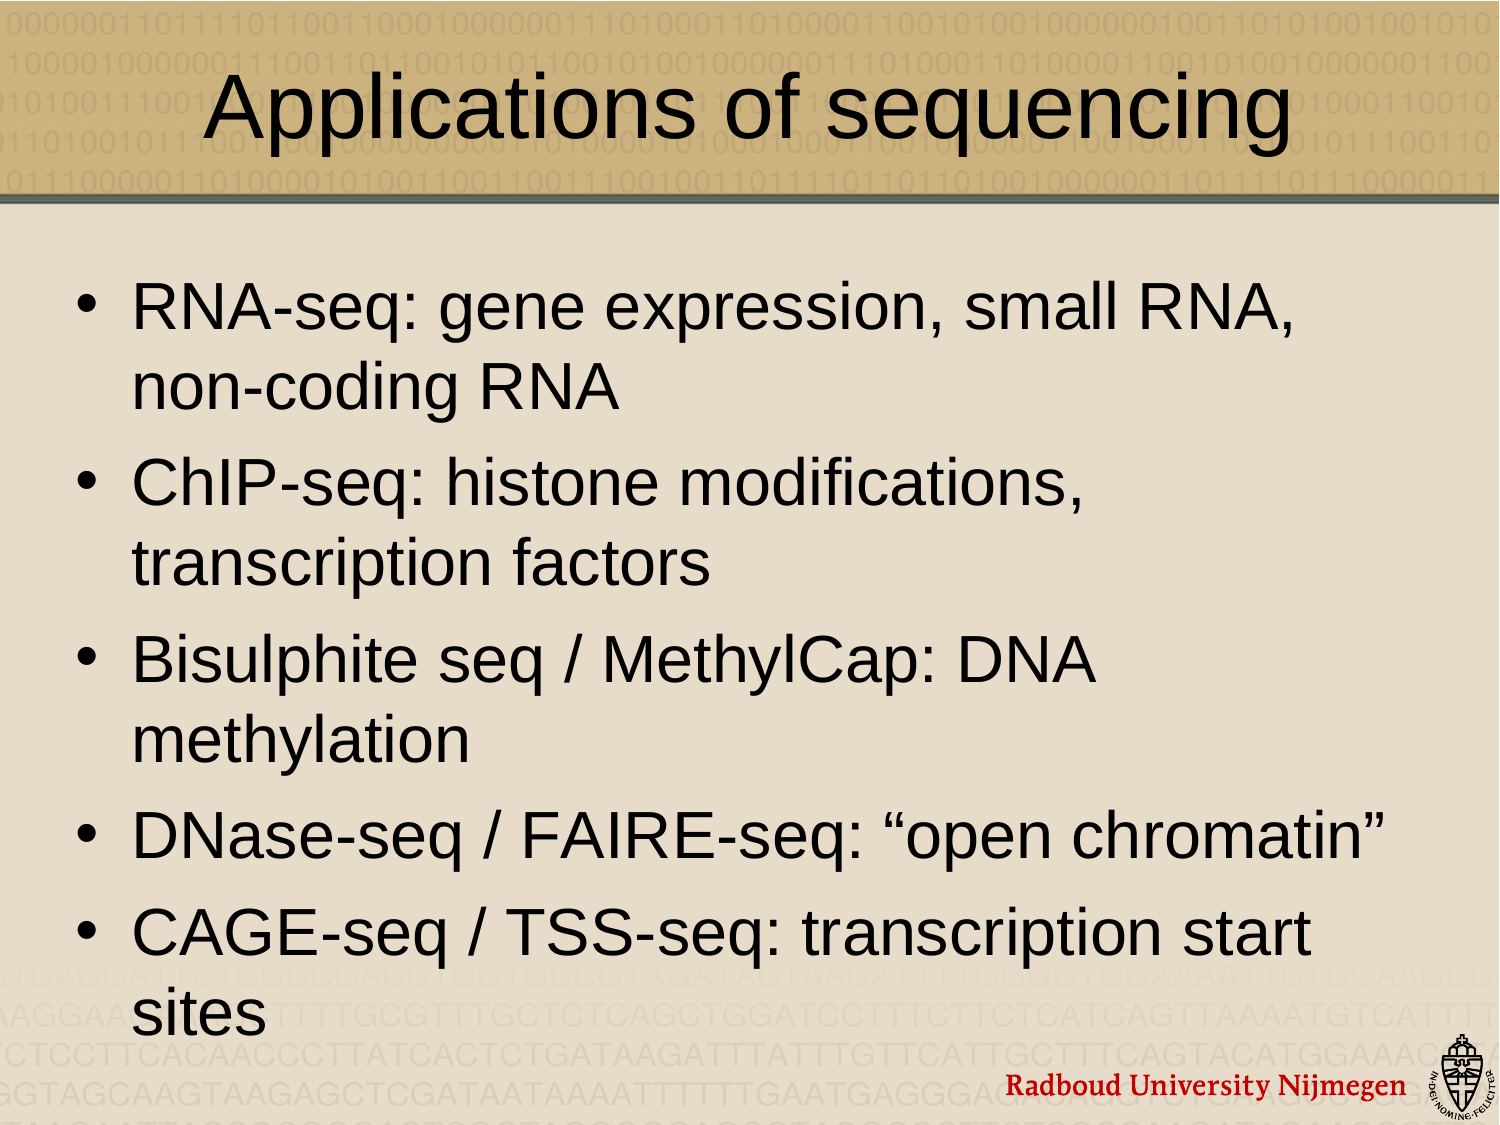

# Applications of sequencing
RNA-seq: gene expression, small RNA, non-coding RNA
ChIP-seq: histone modifications, transcription factors
Bisulphite seq / MethylCap: DNA methylation
DNase-seq / FAIRE-seq: “open chromatin”
CAGE-seq / TSS-seq: transcription start sites